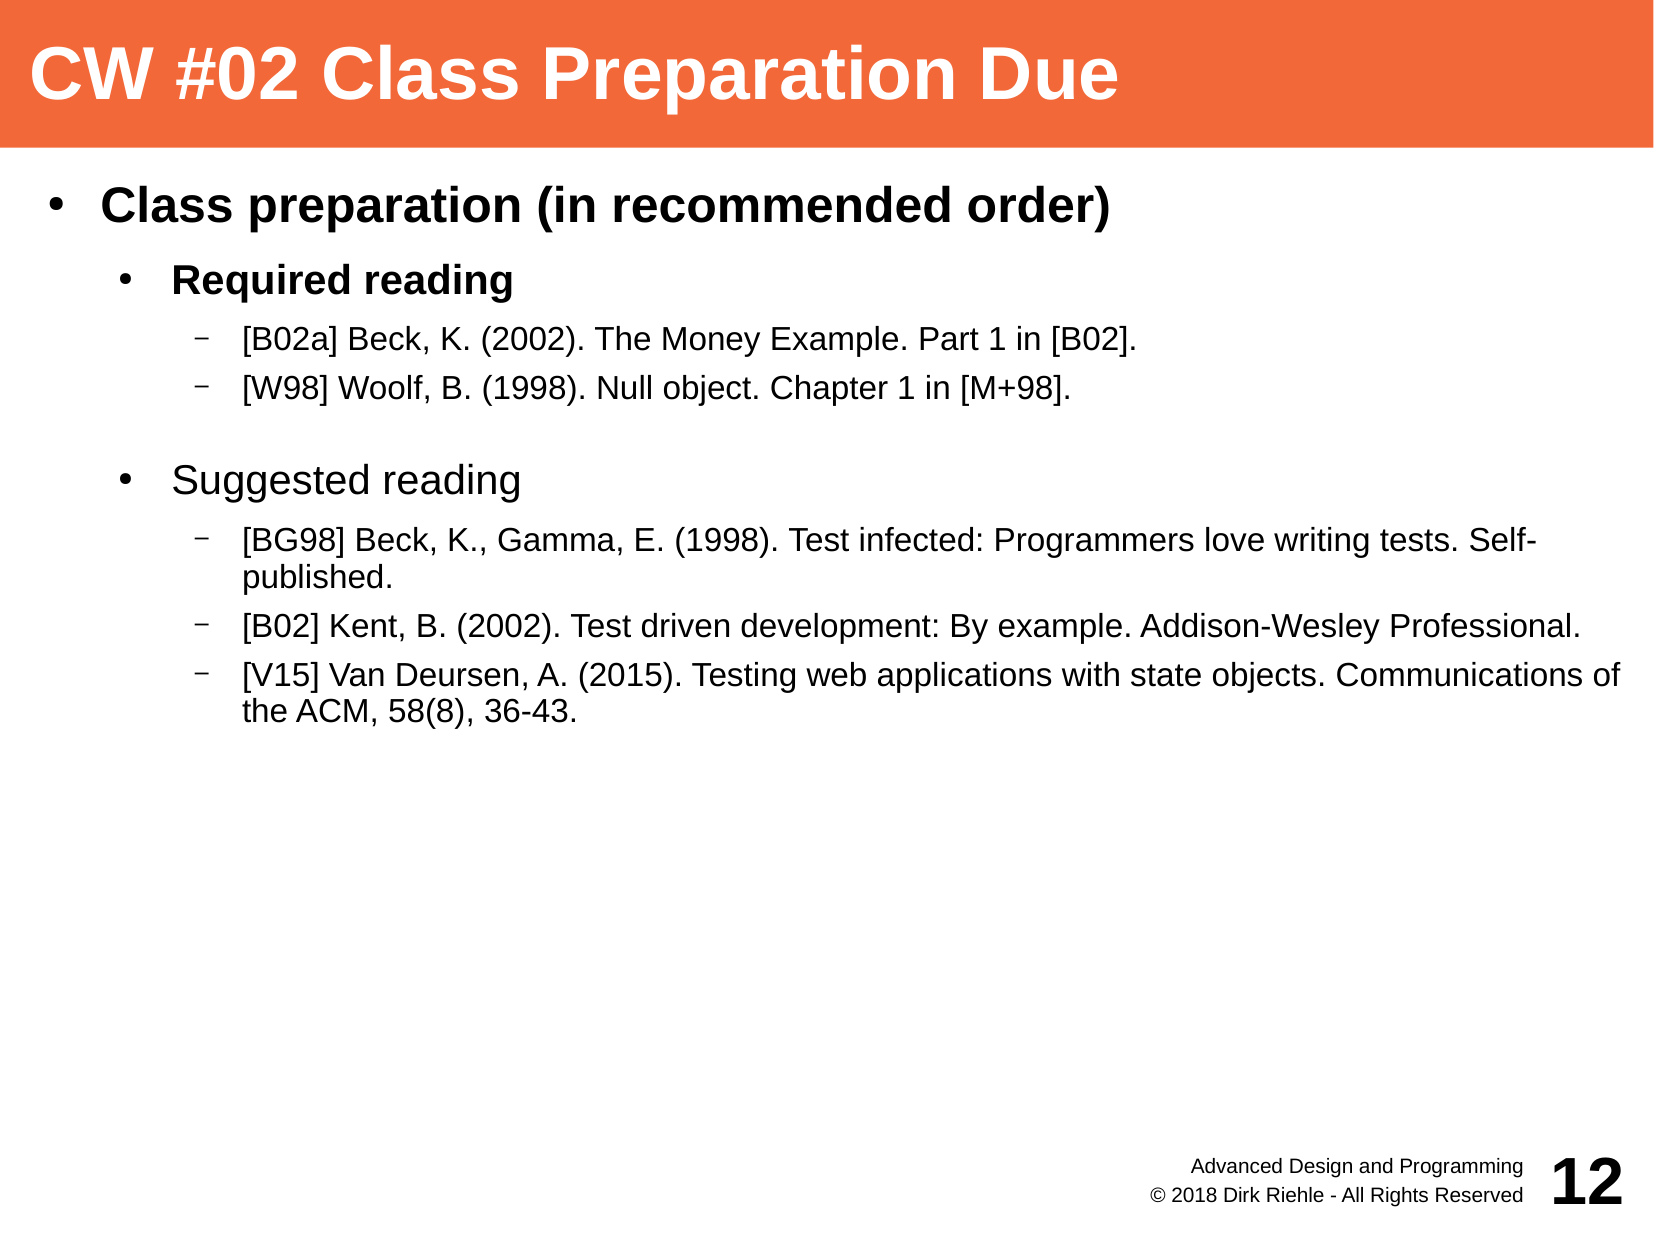

# CW #02 Class Preparation Due
Class preparation (in recommended order)
Required reading
[B02a] Beck, K. (2002). The Money Example. Part 1 in [B02].
[W98] Woolf, B. (1998). Null object. Chapter 1 in [M+98].
Suggested reading
[BG98] Beck, K., Gamma, E. (1998). Test infected: Programmers love writing tests. Self-published.
[B02] Kent, B. (2002). Test driven development: By example. Addison-Wesley Professional.
[V15] Van Deursen, A. (2015). Testing web applications with state objects. Communications of the ACM, 58(8), 36-43.
Advanced Design and Programming
12
© 2018 Dirk Riehle - All Rights Reserved